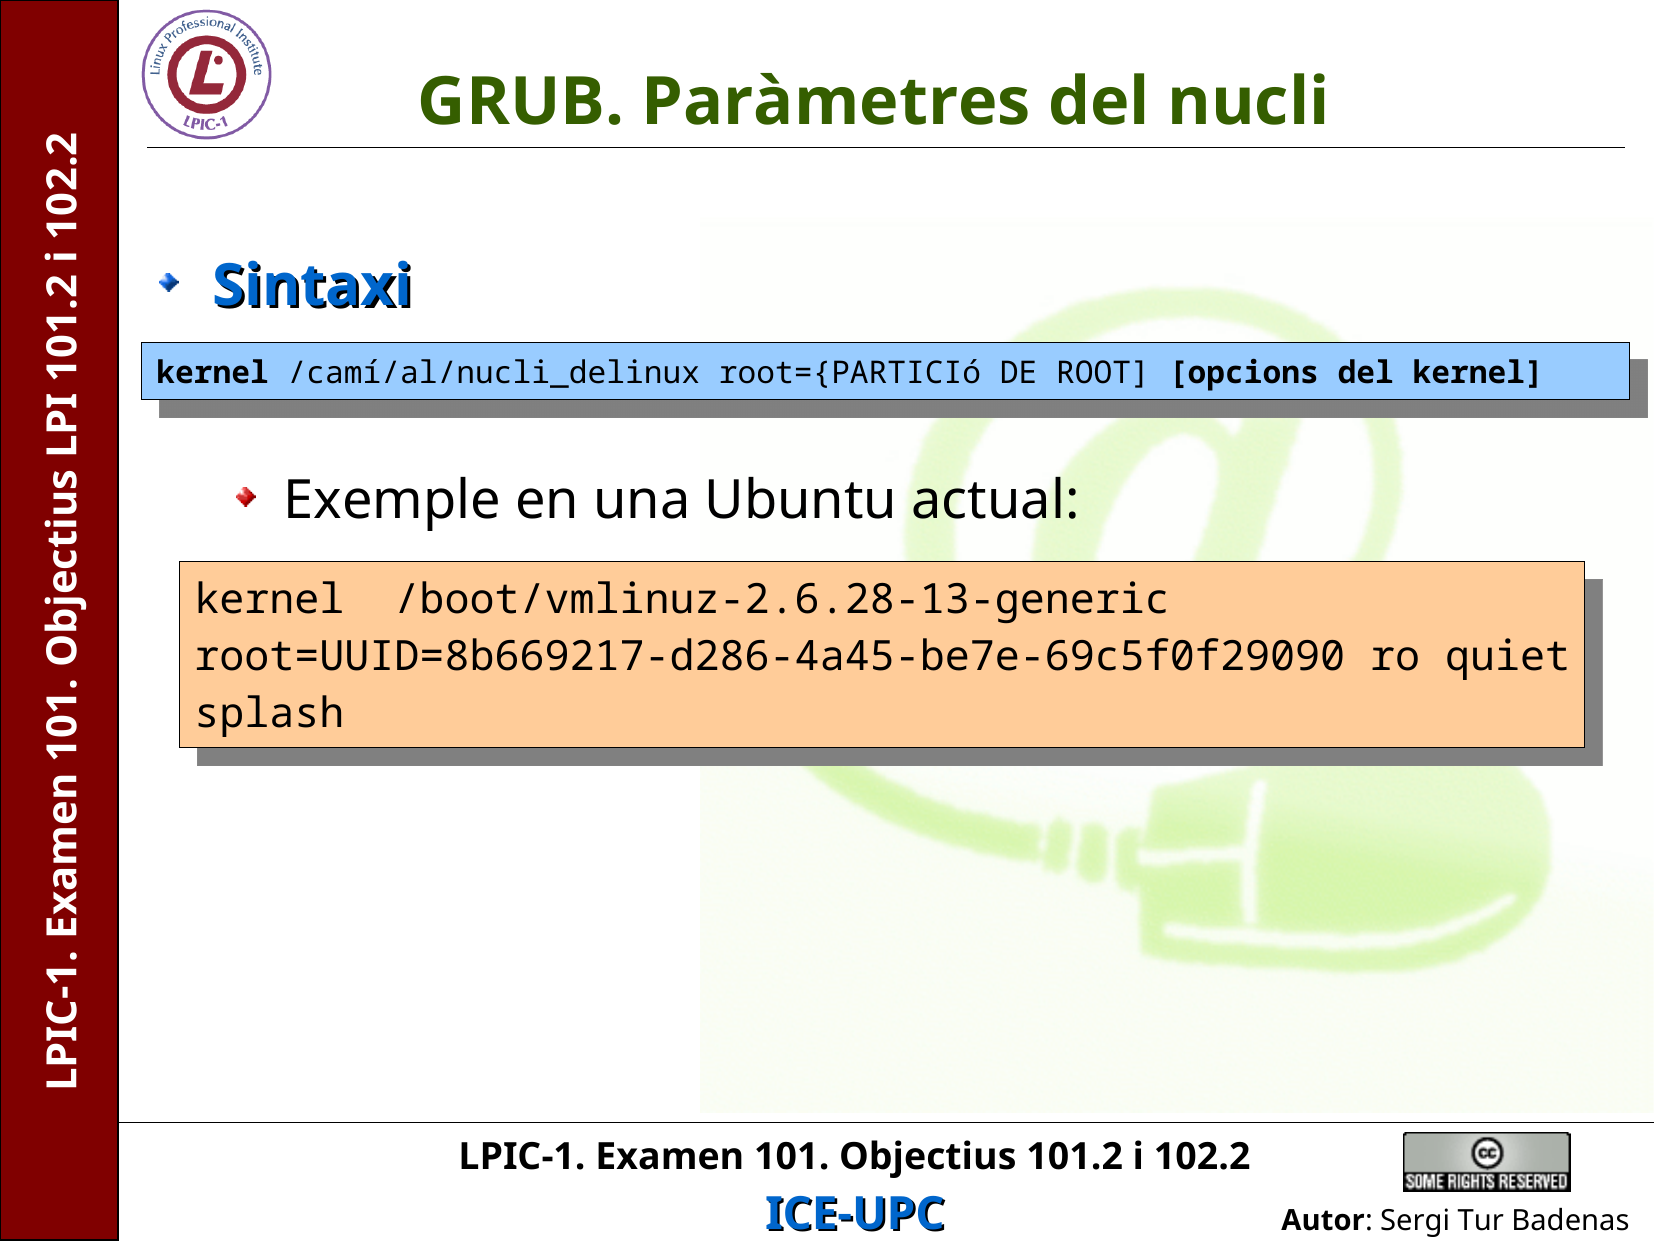

# GRUB. Paràmetres del nucli
Sintaxi
Exemple en una Ubuntu actual:
kernel /camí/al/nucli_delinux root={PARTICIó DE ROOT] [opcions del kernel]
kernel /boot/vmlinuz-2.6.28-13-generic root=UUID=8b669217-d286-4a45-be7e-69c5f0f29090 ro quiet splash